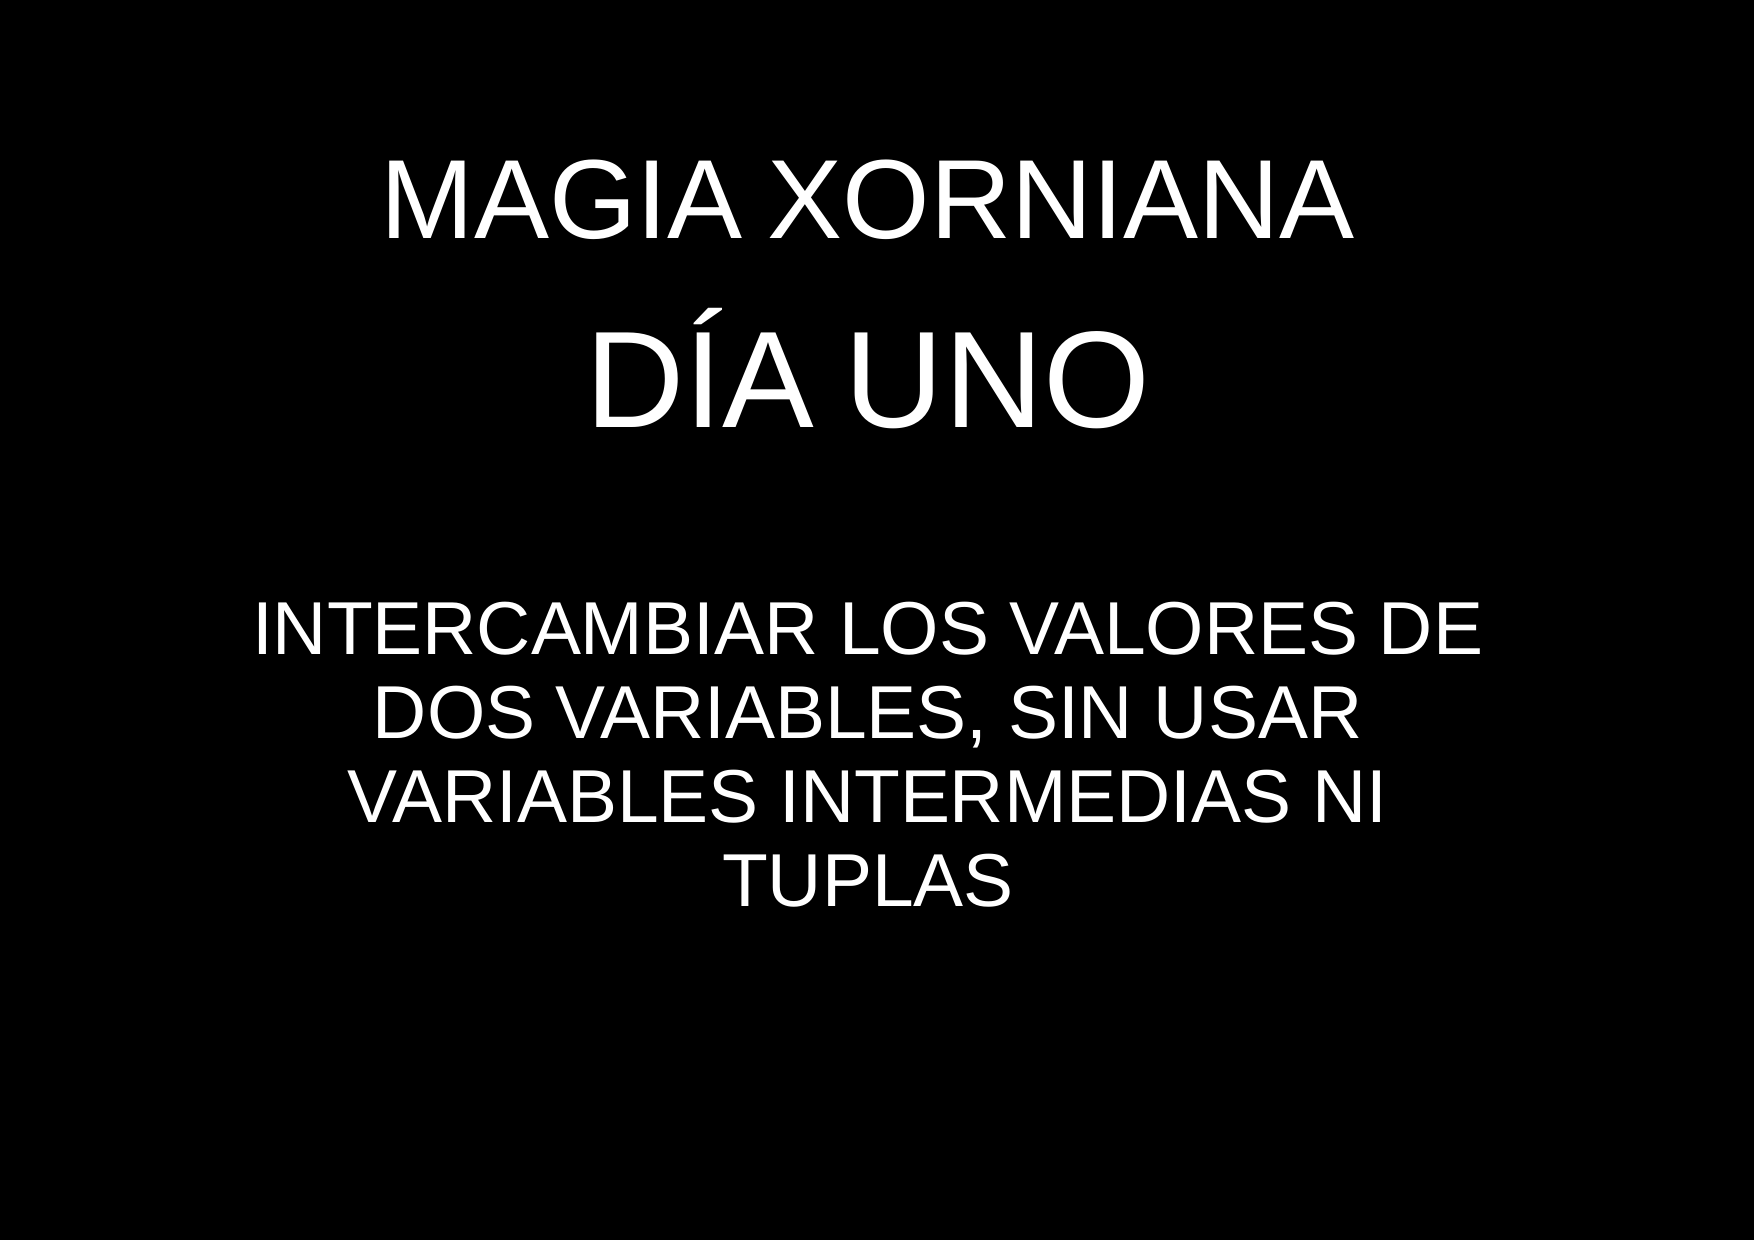

MAGIA XORNIANA
DÍA UNO
INTERCAMBIAR LOS VALORES DE DOS VARIABLES, SIN USAR VARIABLES INTERMEDIAS NI TUPLAS